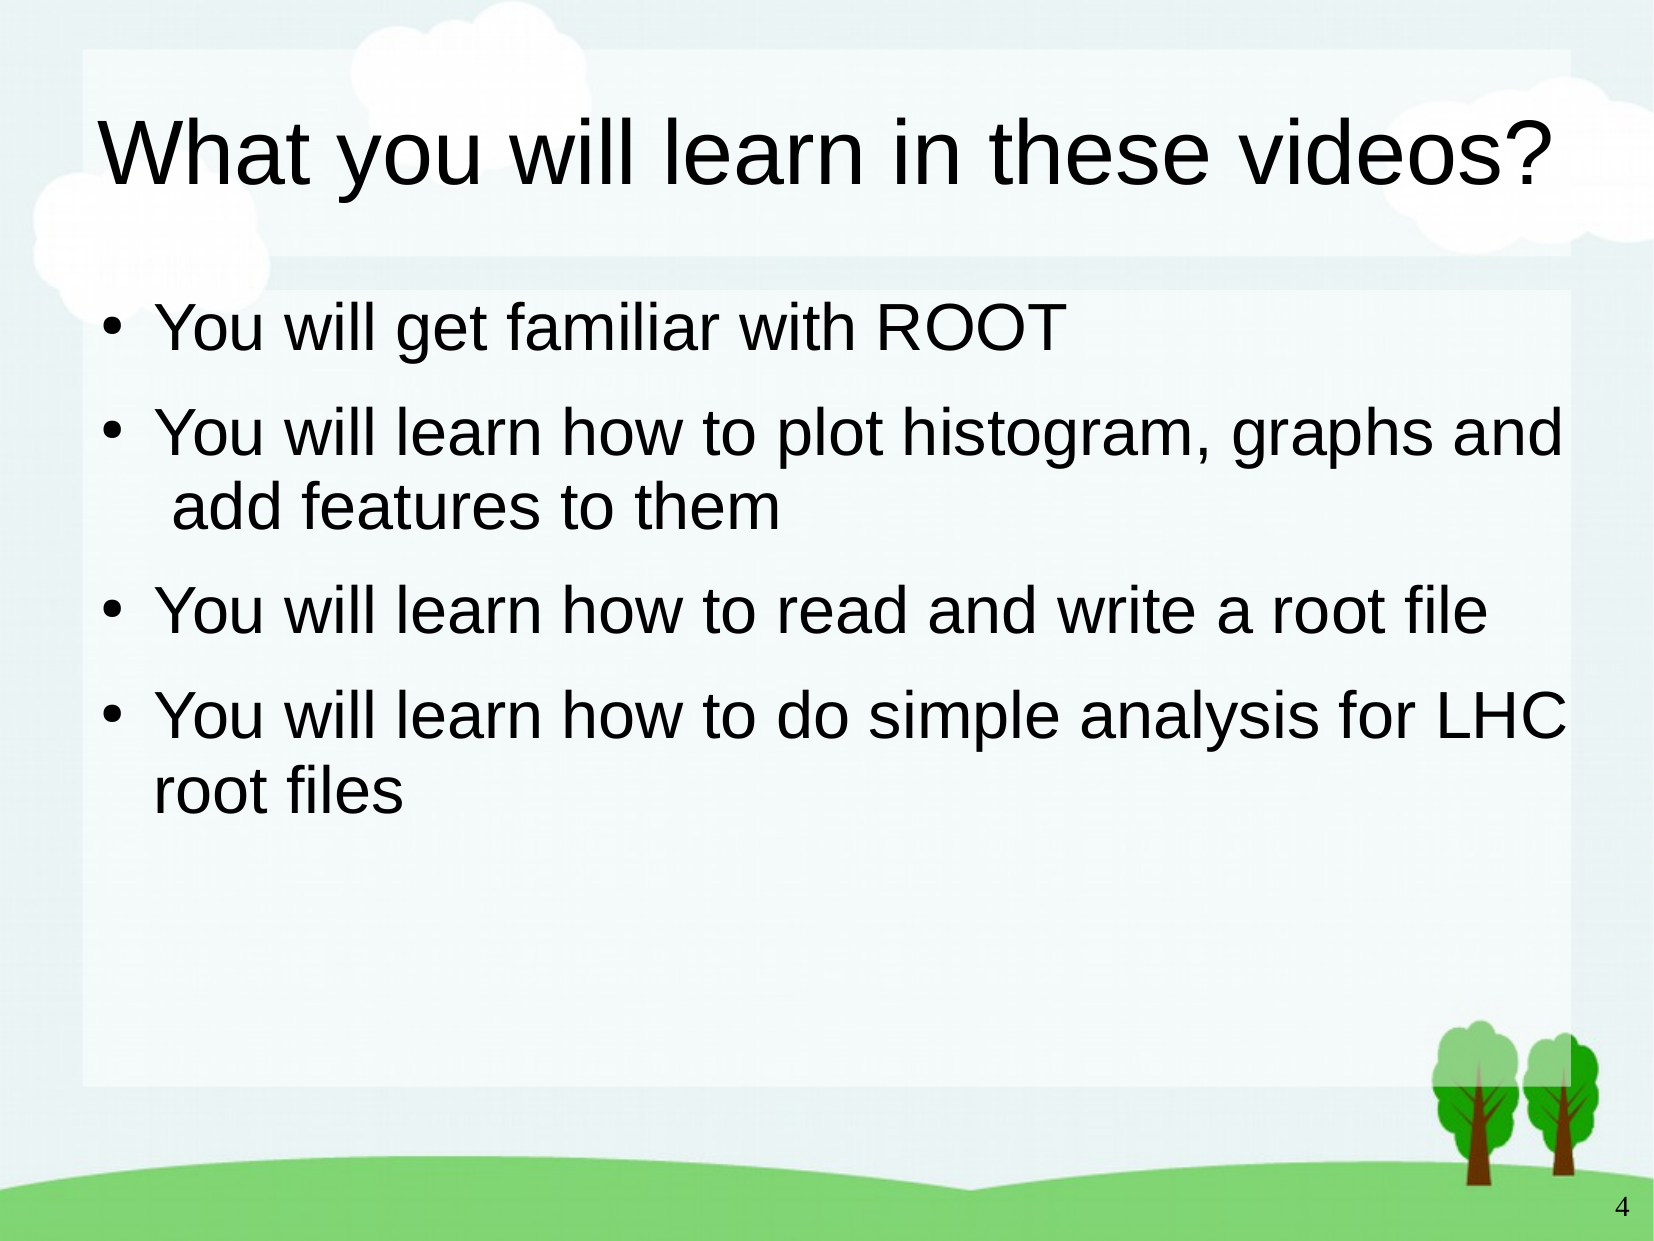

# What you will learn in these videos?
You will get familiar with ROOT
You will learn how to plot histogram, graphs and add features to them
You will learn how to read and write a root file
You will learn how to do simple analysis for LHC root files
4